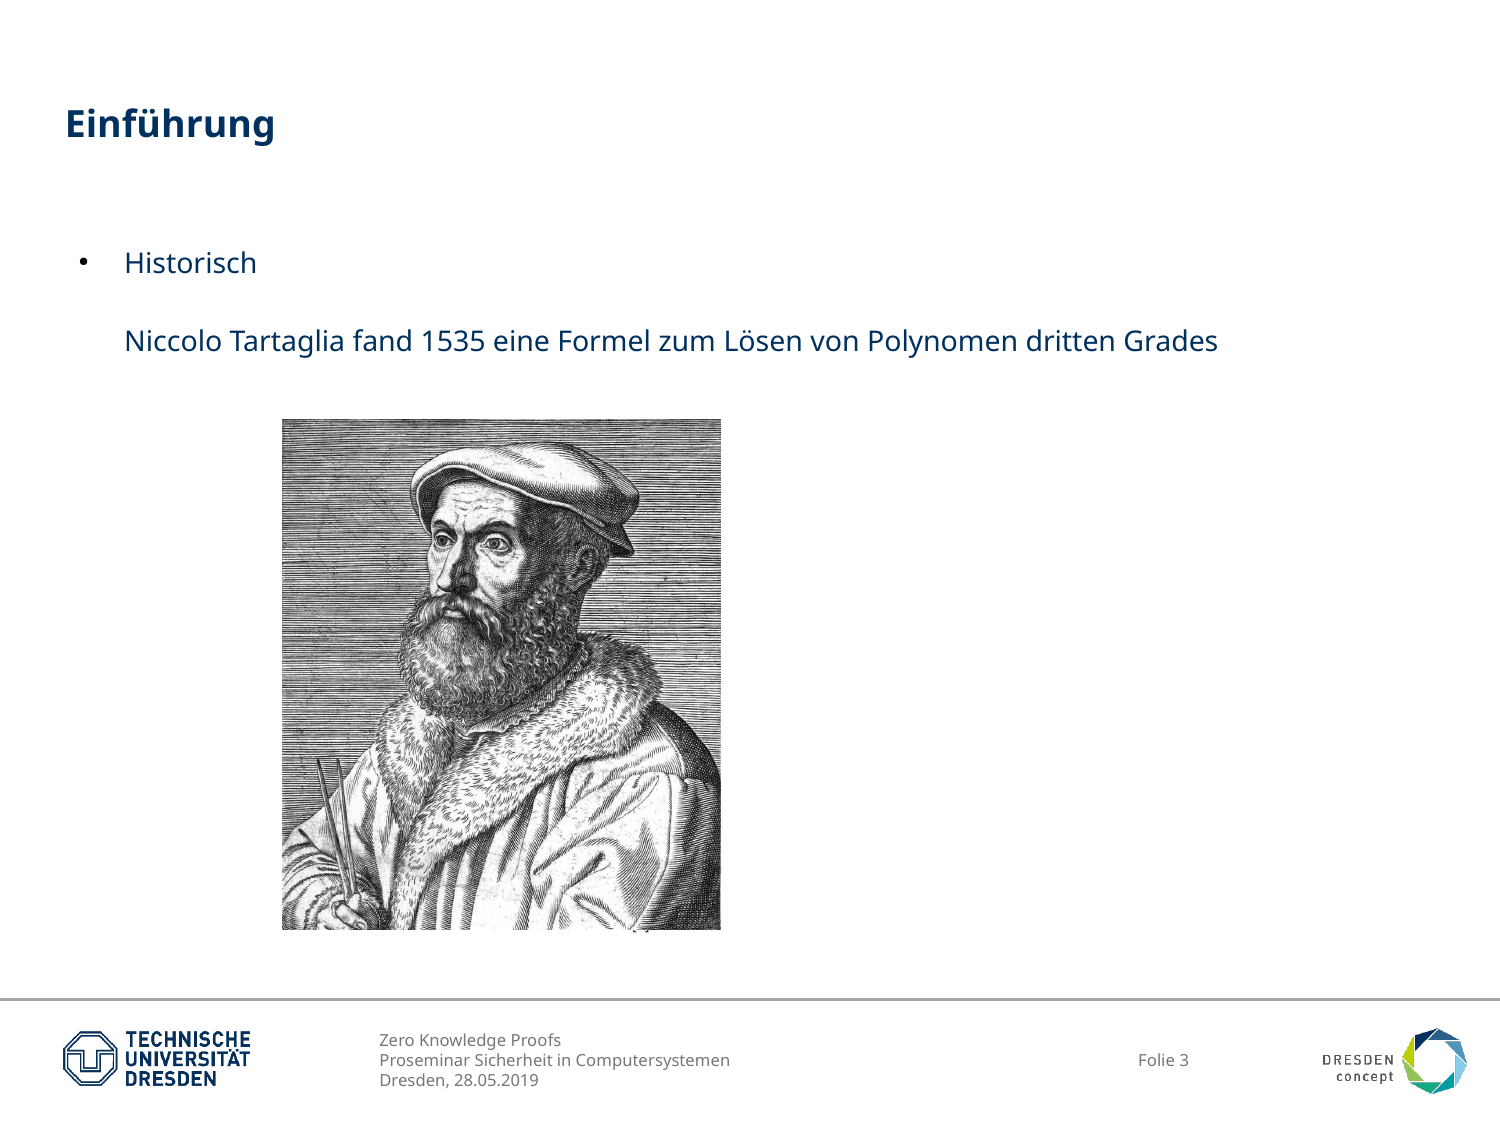

# Einführung
Historisch
Niccolo Tartaglia fand 1535 eine Formel zum Lösen von Polynomen dritten Grades
								[1]